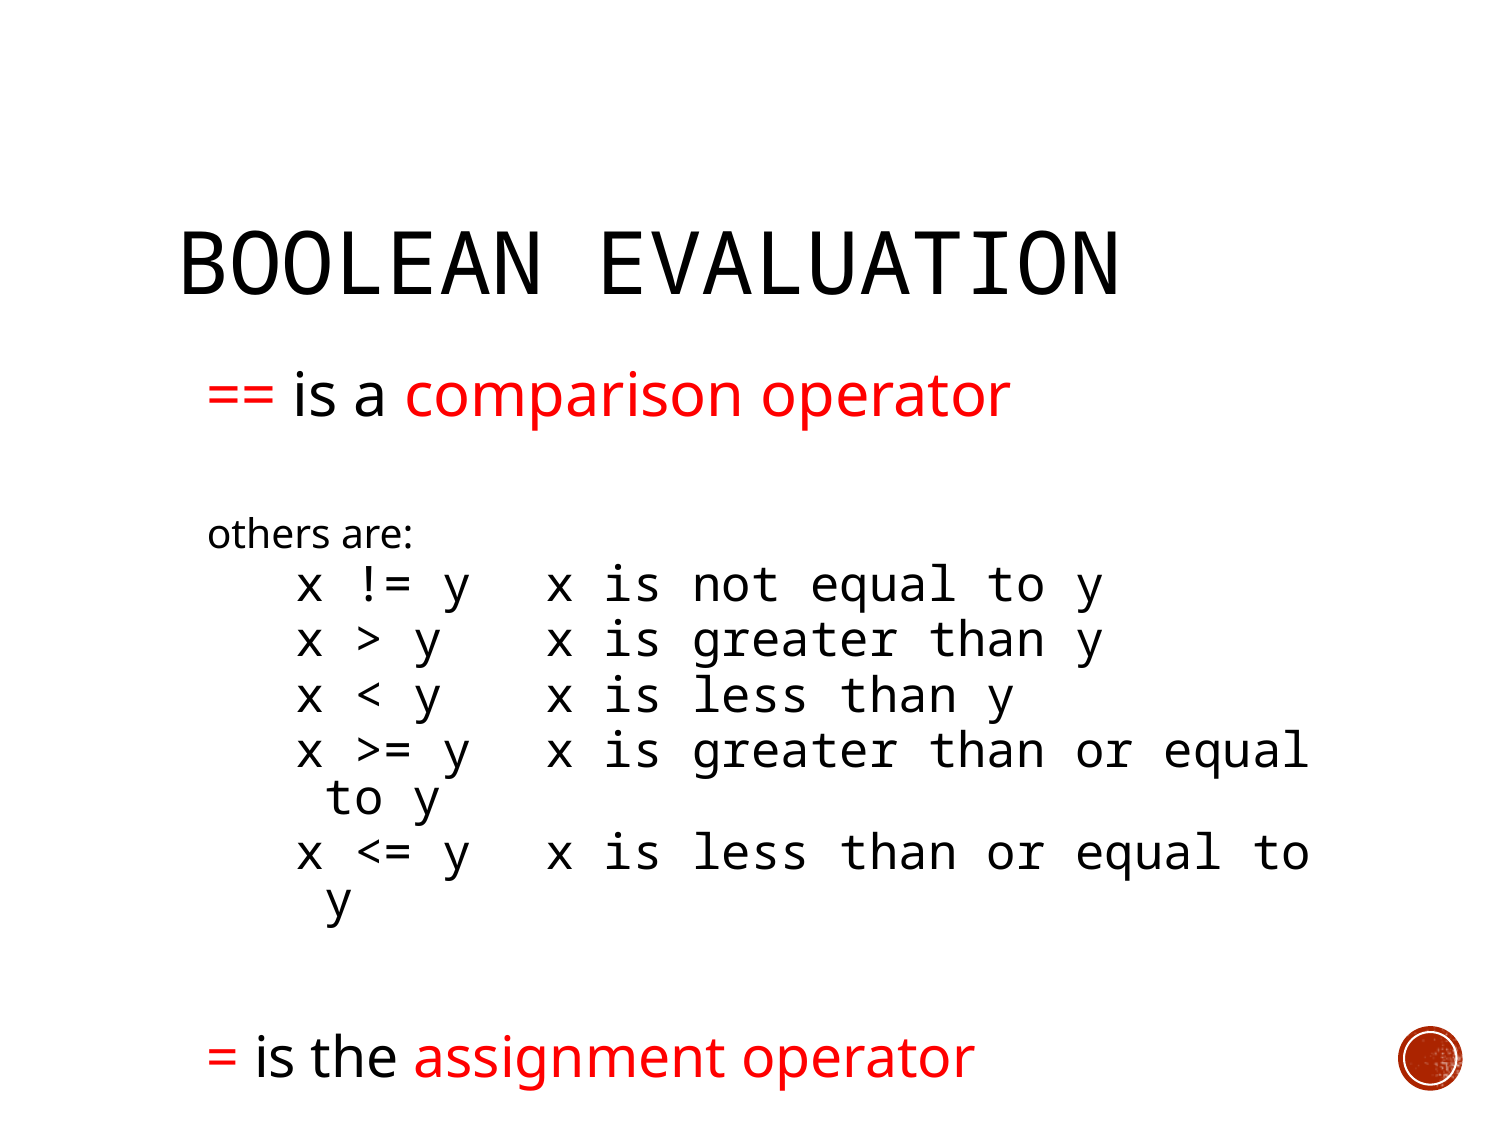

# Boolean Evaluation
== is a comparison operator
others are:
x != y 	x is not equal to y
x > y 	x is greater than y
x < y 	x is less than y
x >= y 	x is greater than or equal to y
x <= y 	x is less than or equal to y
= is the assignment operator